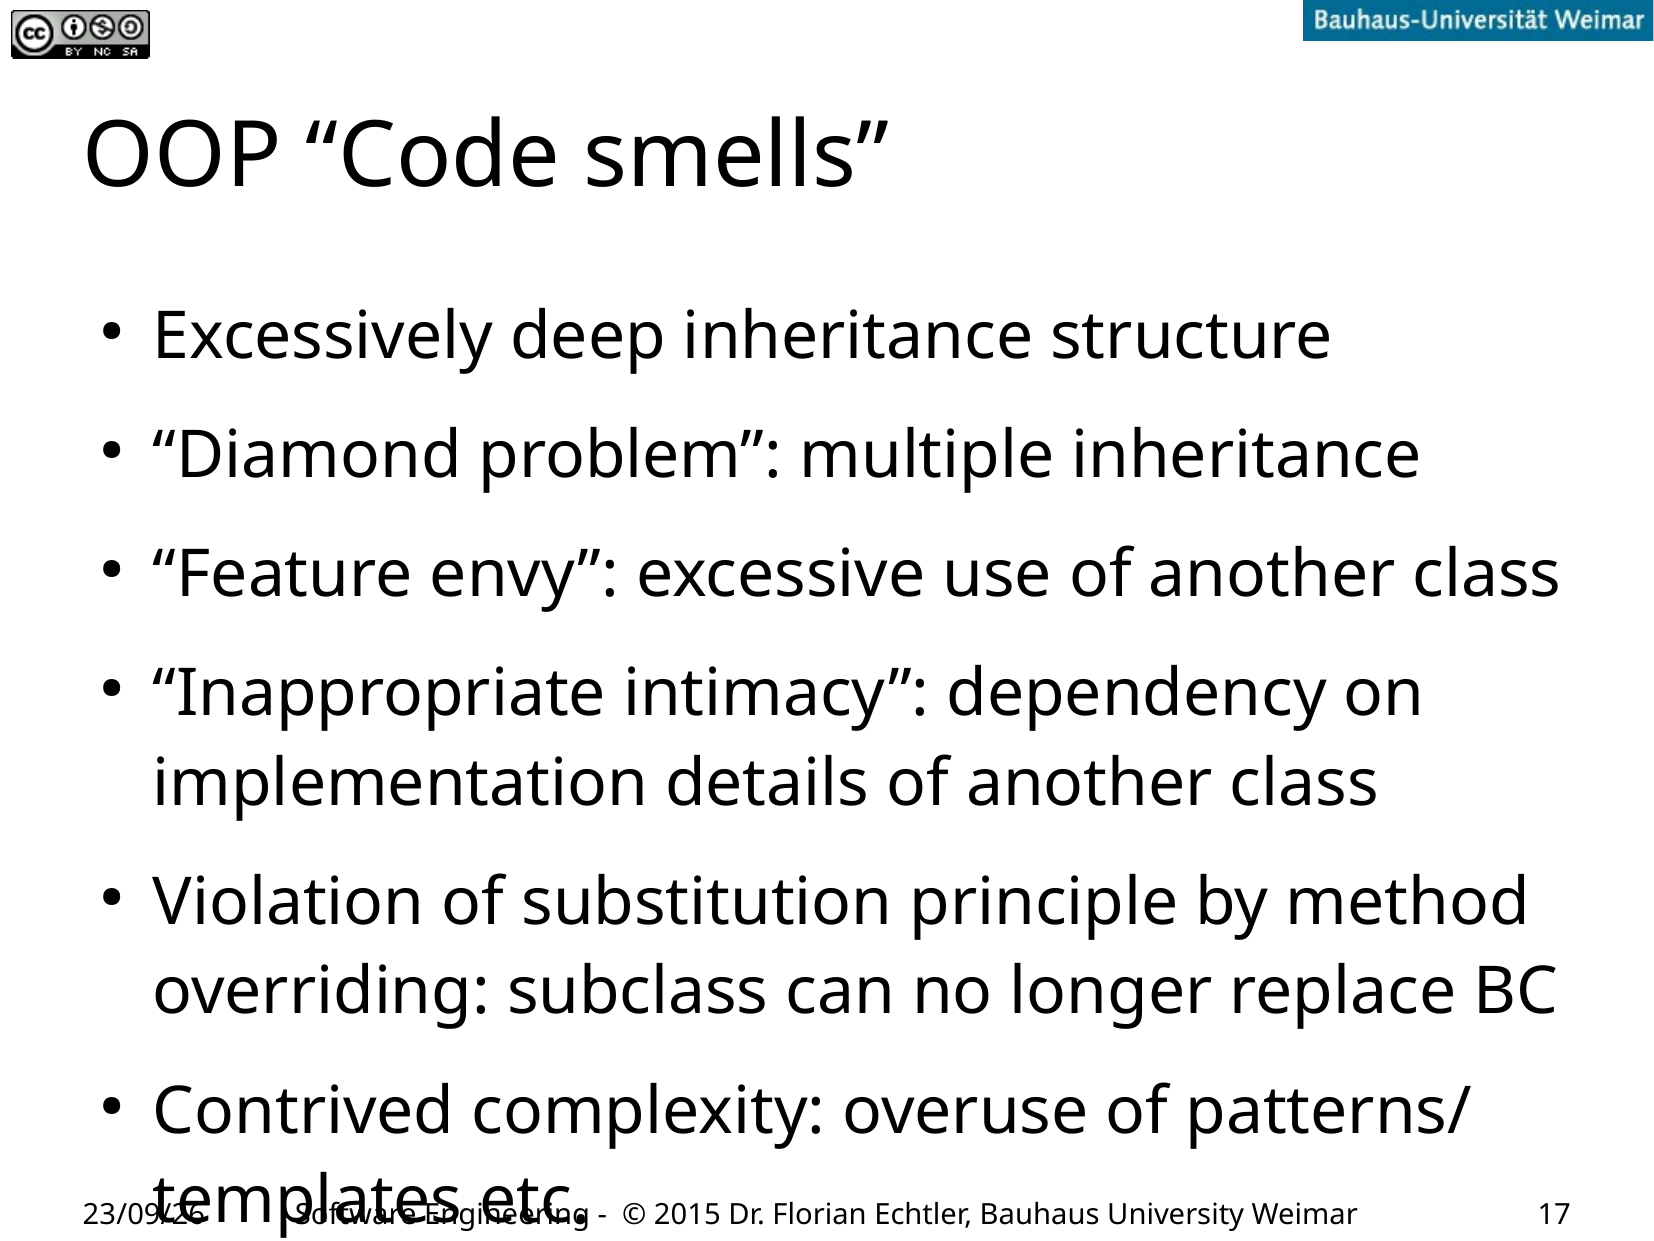

# OOP “Code smells”
Excessively deep inheritance structure
“Diamond problem”: multiple inheritance
“Feature envy”: excessive use of another class
“Inappropriate intimacy”: dependency on implementation details of another class
Violation of substitution principle by method overriding: subclass can no longer replace BC
Contrived complexity: overuse of patterns/ templates etc.
Software Engineering - © 2015 Dr. Florian Echtler, Bauhaus University Weimar
17